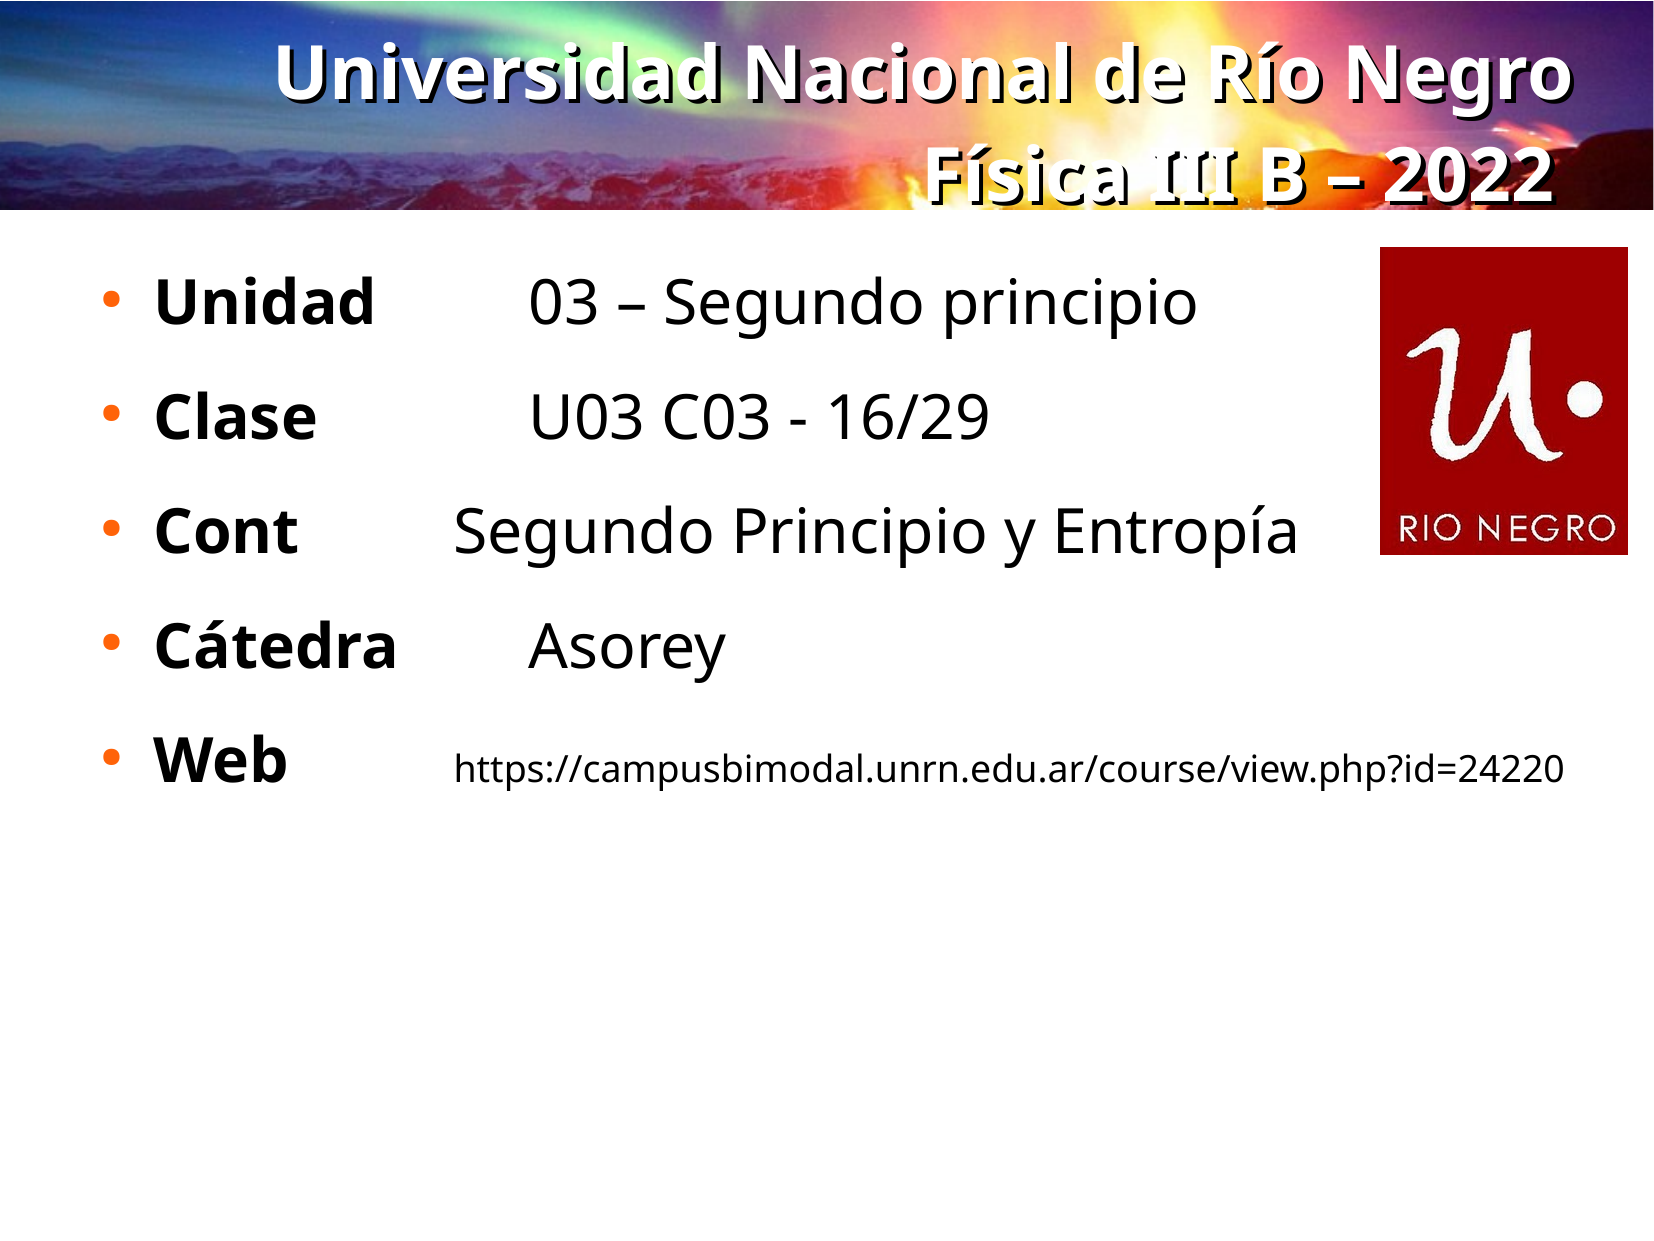

# Universidad Nacional de Río Negro Física III B – 2022
Unidad 		03 – Segundo principio
Clase			U03 C03 - 16/29
Cont			Segundo Principio y Entropía
Cátedra		Asorey
Web			https://campusbimodal.unrn.edu.ar/course/view.php?id=24220